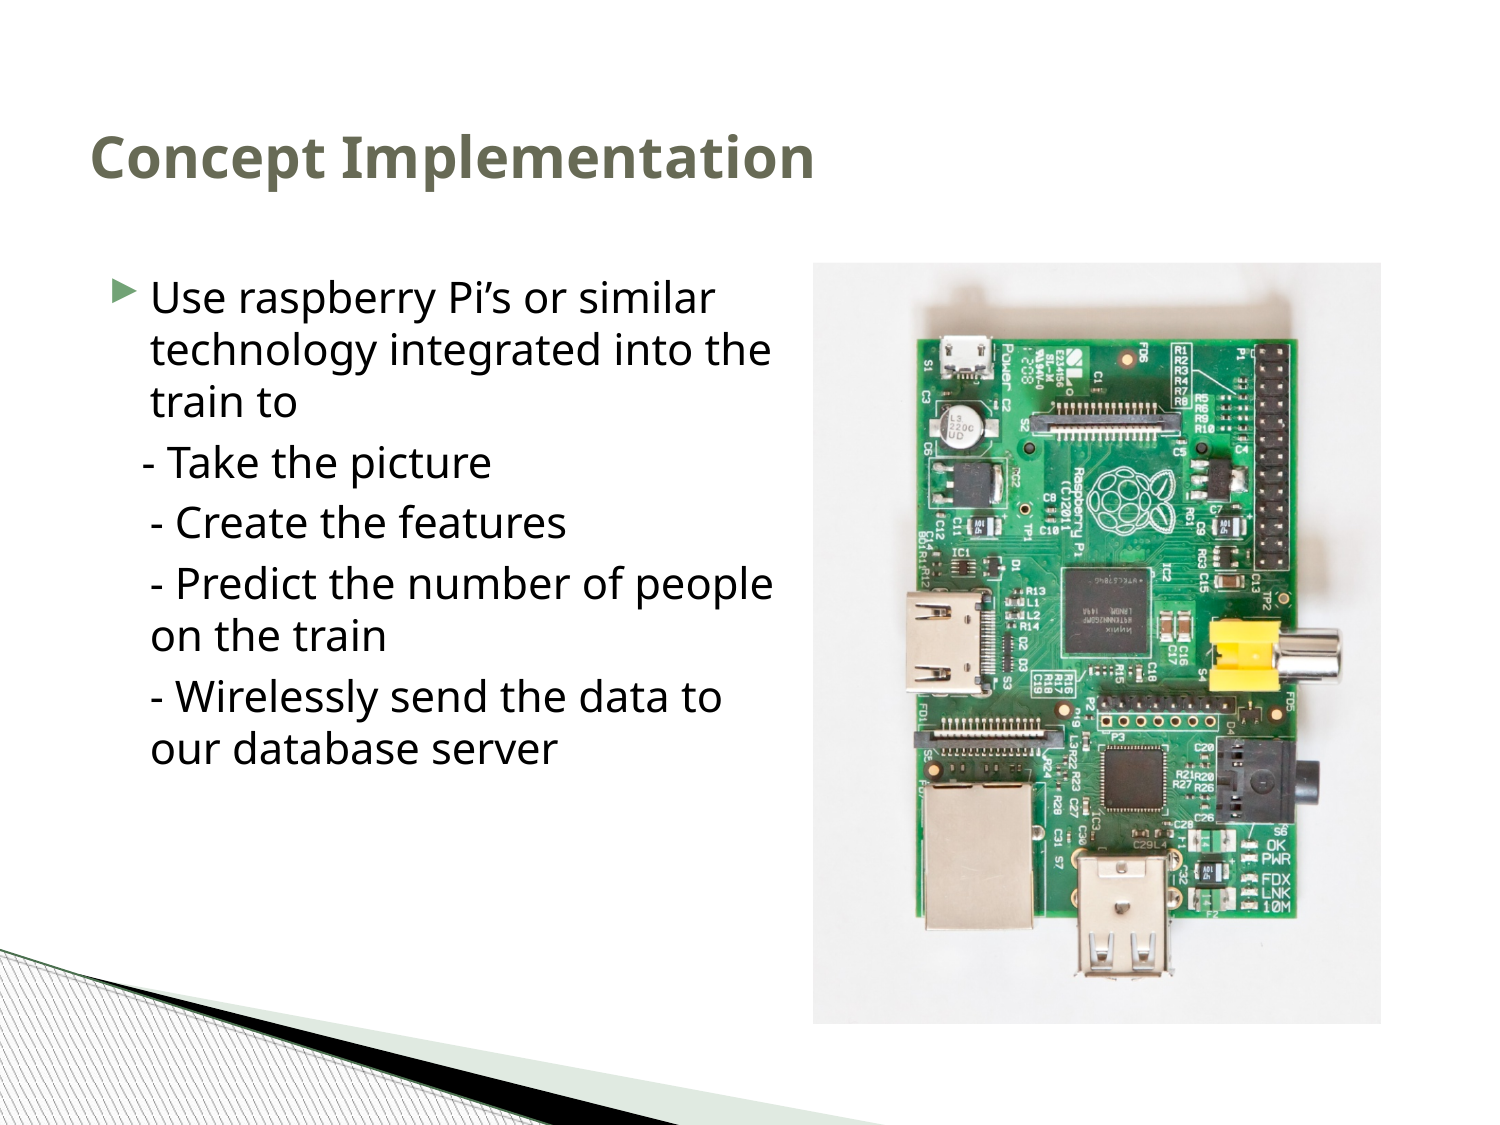

Concept Implementation
# Use raspberry Pi’s or similar technology integrated into the train to
 - Take the picture
	- Create the features
	- Predict the number of people on the train
	- Wirelessly send the data to our database server